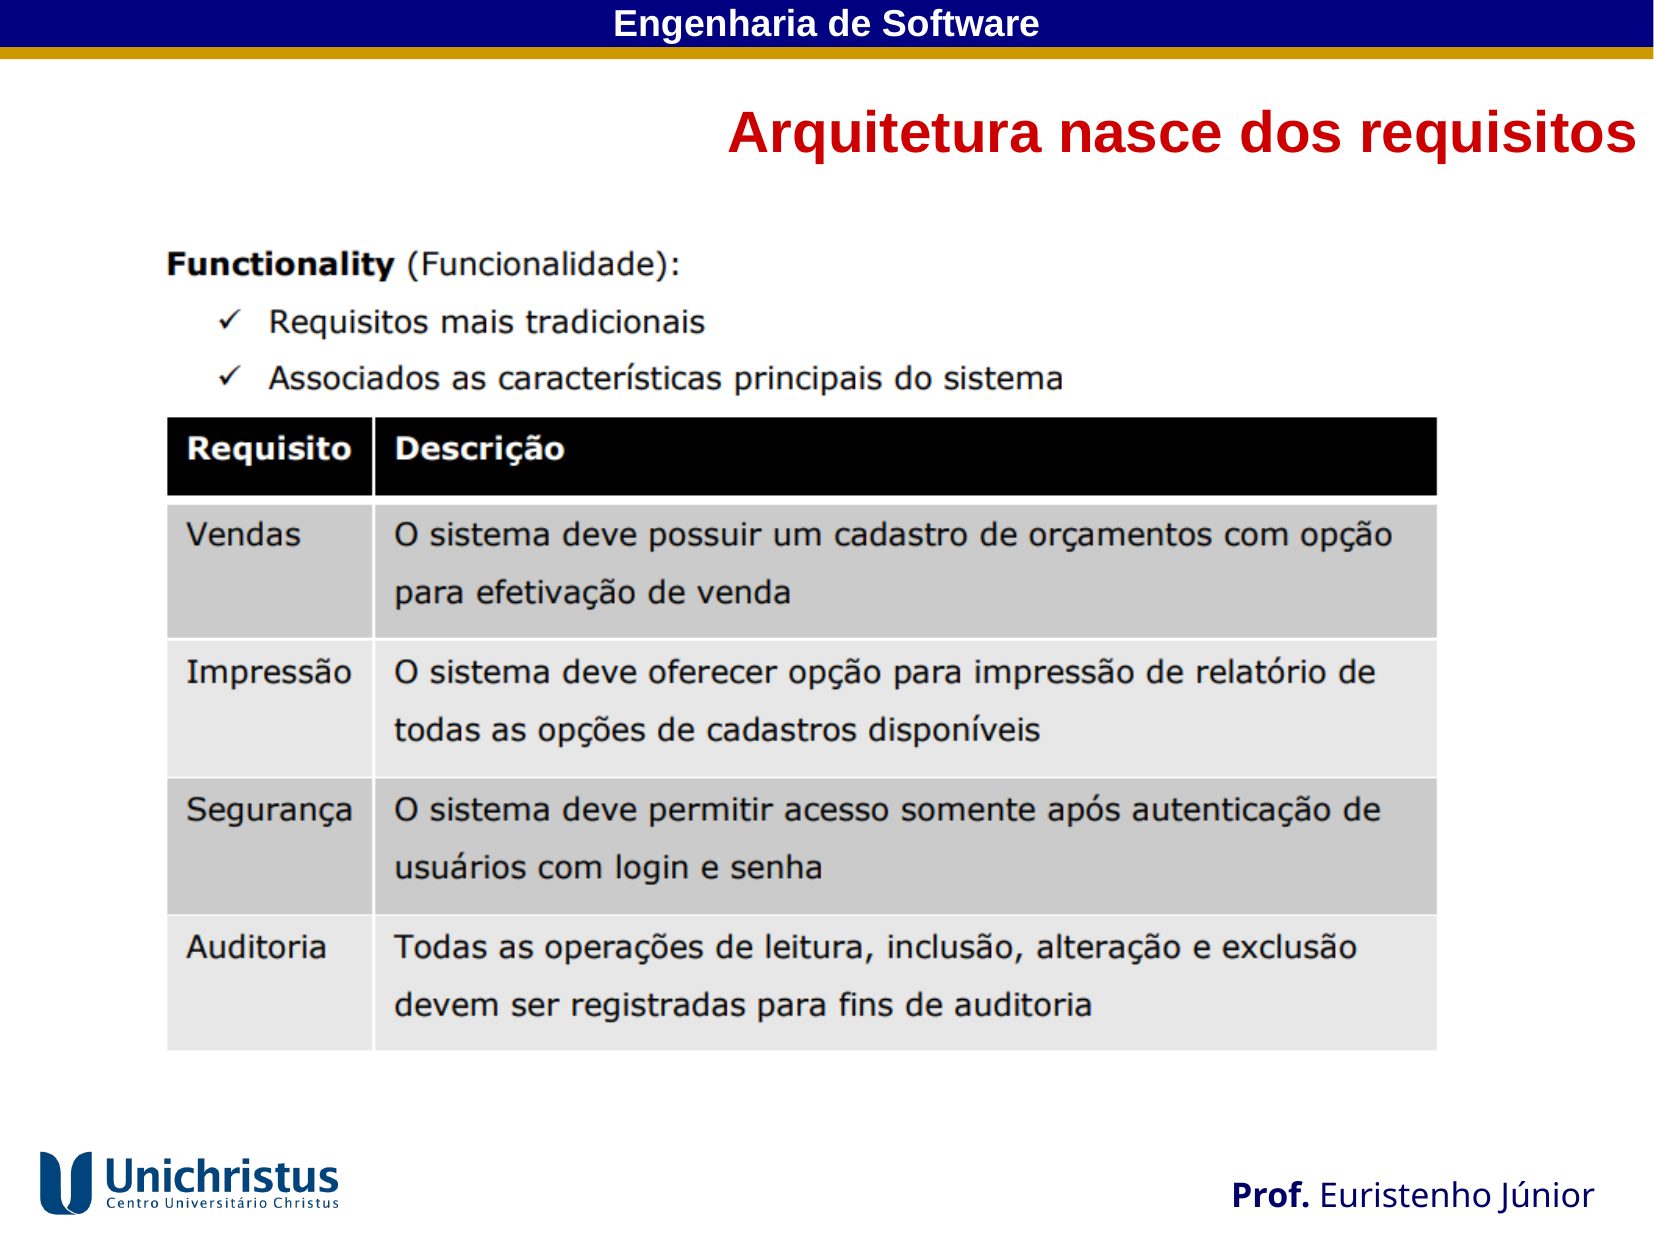

Engenharia de Software
Arquitetura nasce dos requisitos
Prof. Euristenho Júnior